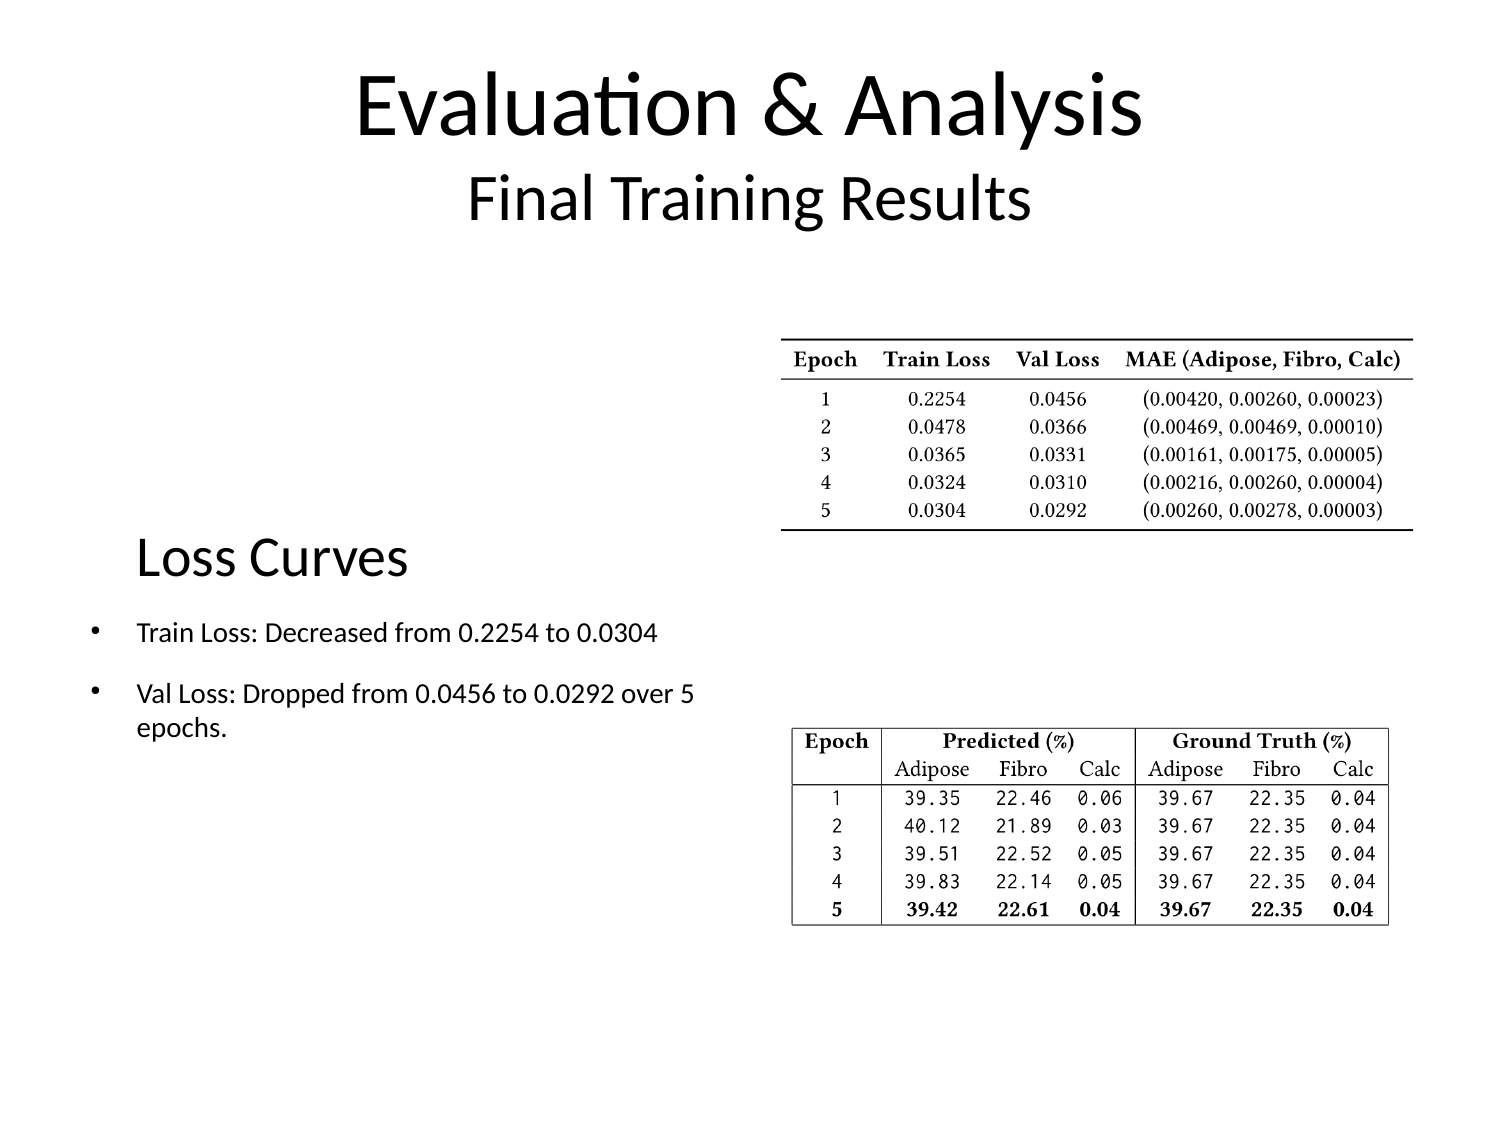

# Evaluation & Analysis Final Training Results
Loss Curves
Train Loss: Decreased from 0.2254 to 0.0304
Val Loss: Dropped from 0.0456 to 0.0292 over 5 epochs.